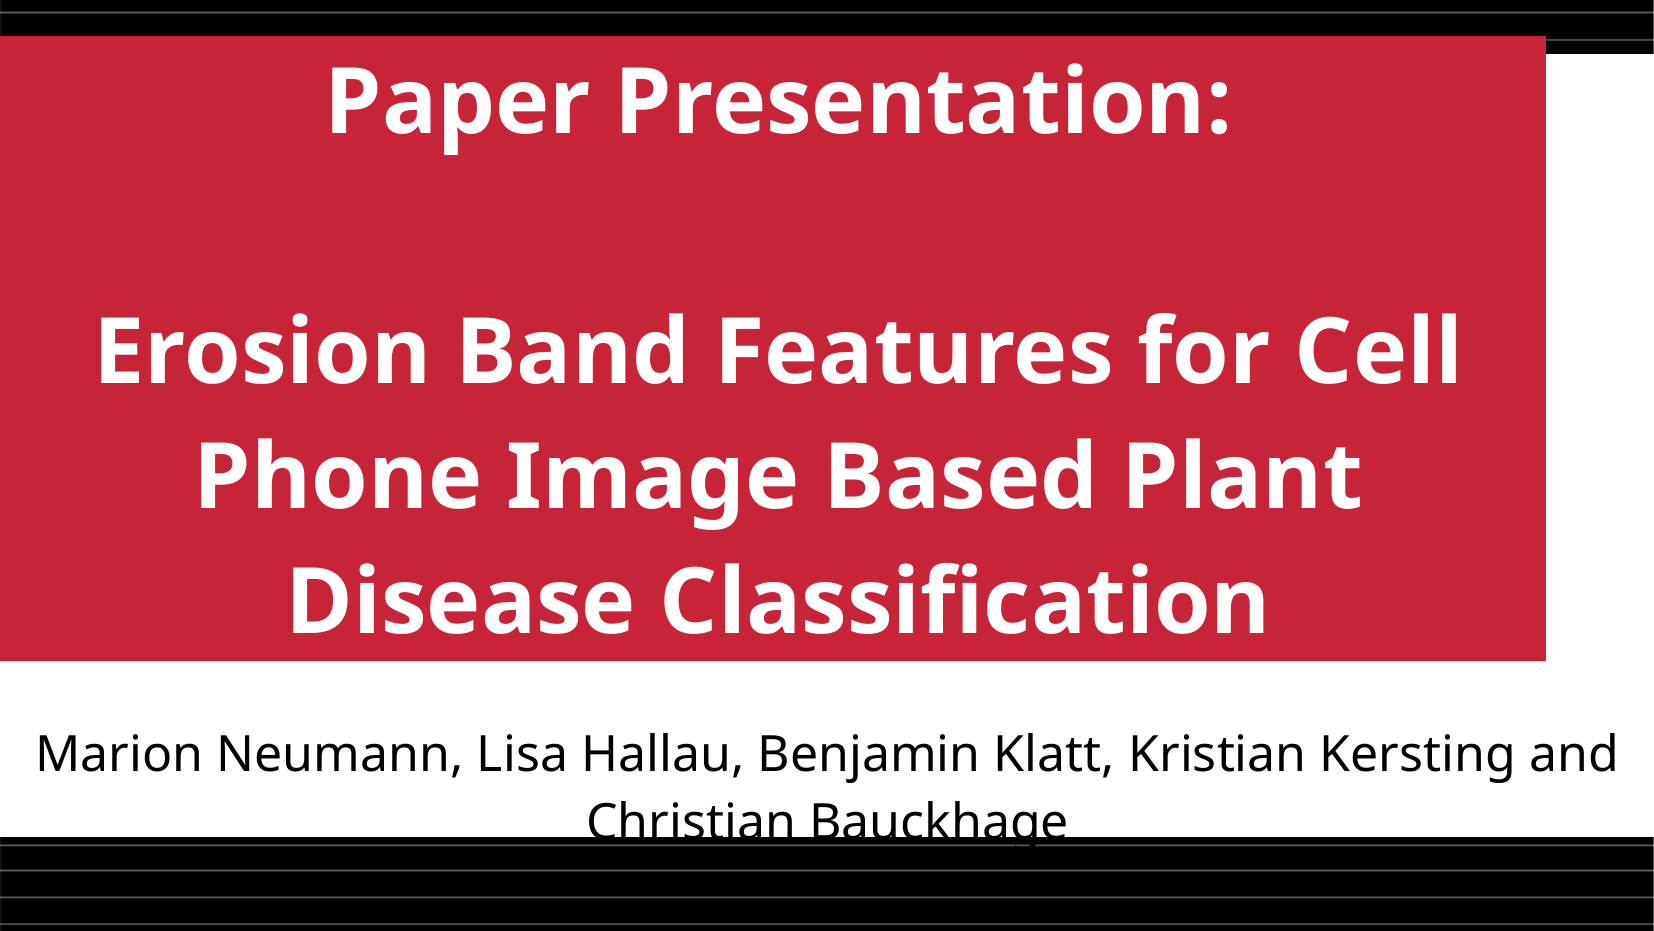

# Paper Presentation: Erosion Band Features for Cell Phone Image Based Plant Disease Classification
Marion Neumann, Lisa Hallau, Benjamin Klatt, Kristian Kersting and Christian Bauckhage